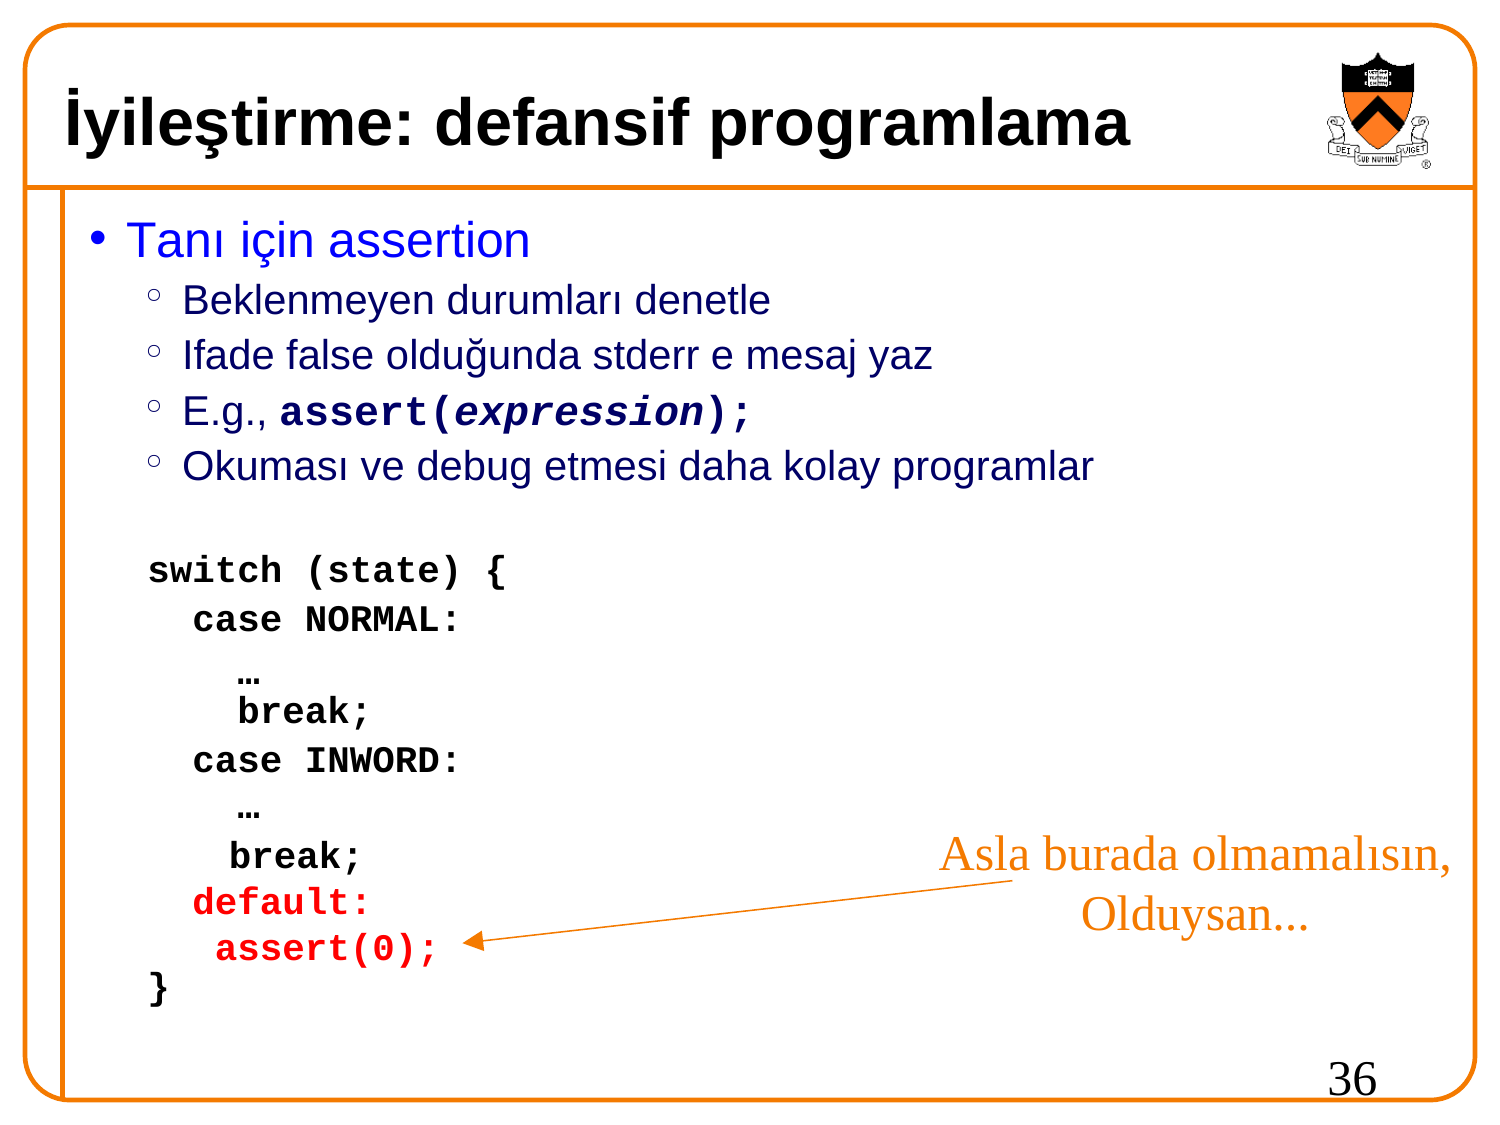

# İyileştirme: defansif programlama
Tanı için assertion
Beklenmeyen durumları denetle
Ifade false olduğunda stderr e mesaj yaz
E.g., assert(expression);
Okuması ve debug etmesi daha kolay programlar
 switch (state) {
 case NORMAL:
 …
 break;
 case INWORD:
 …
	 break;
 default:
 assert(0);
 }
Asla burada olmamalısın,
Olduysan...
36